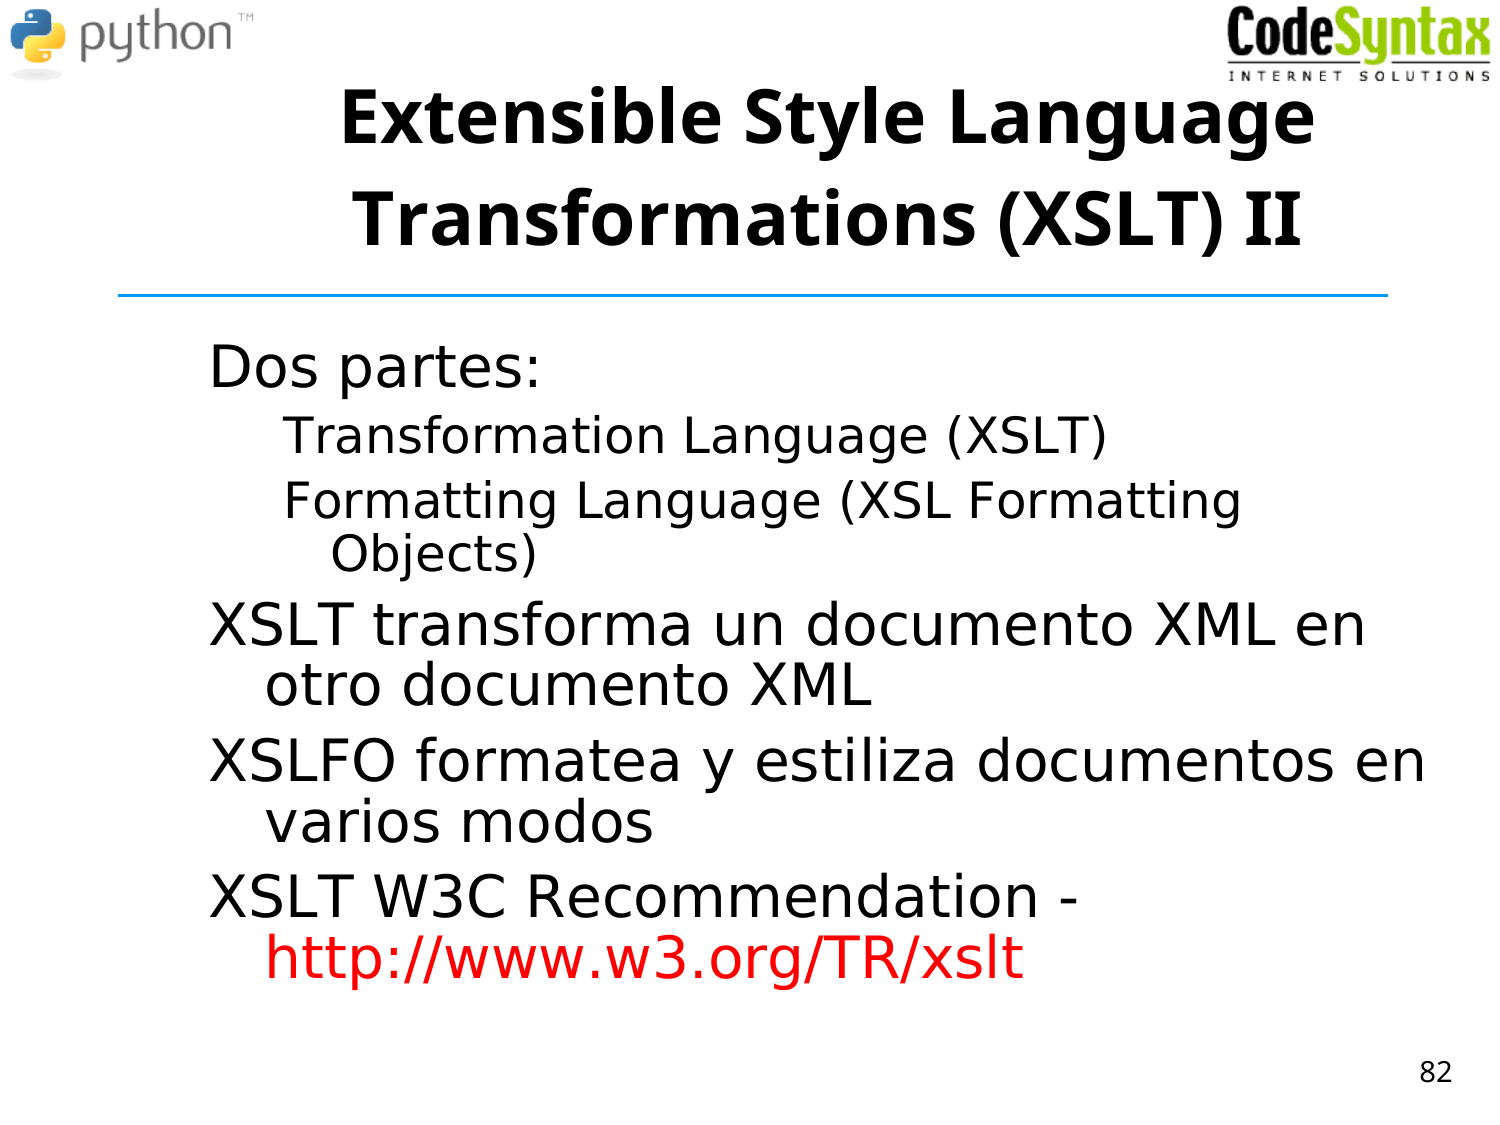

# Extensible Style Language Transformations (XSLT) II
Dos partes:
Transformation Language (XSLT)
Formatting Language (XSL Formatting Objects)
XSLT transforma un documento XML en otro documento XML
XSLFO formatea y estiliza documentos en varios modos
XSLT W3C Recommendation - http://www.w3.org/TR/xslt
82